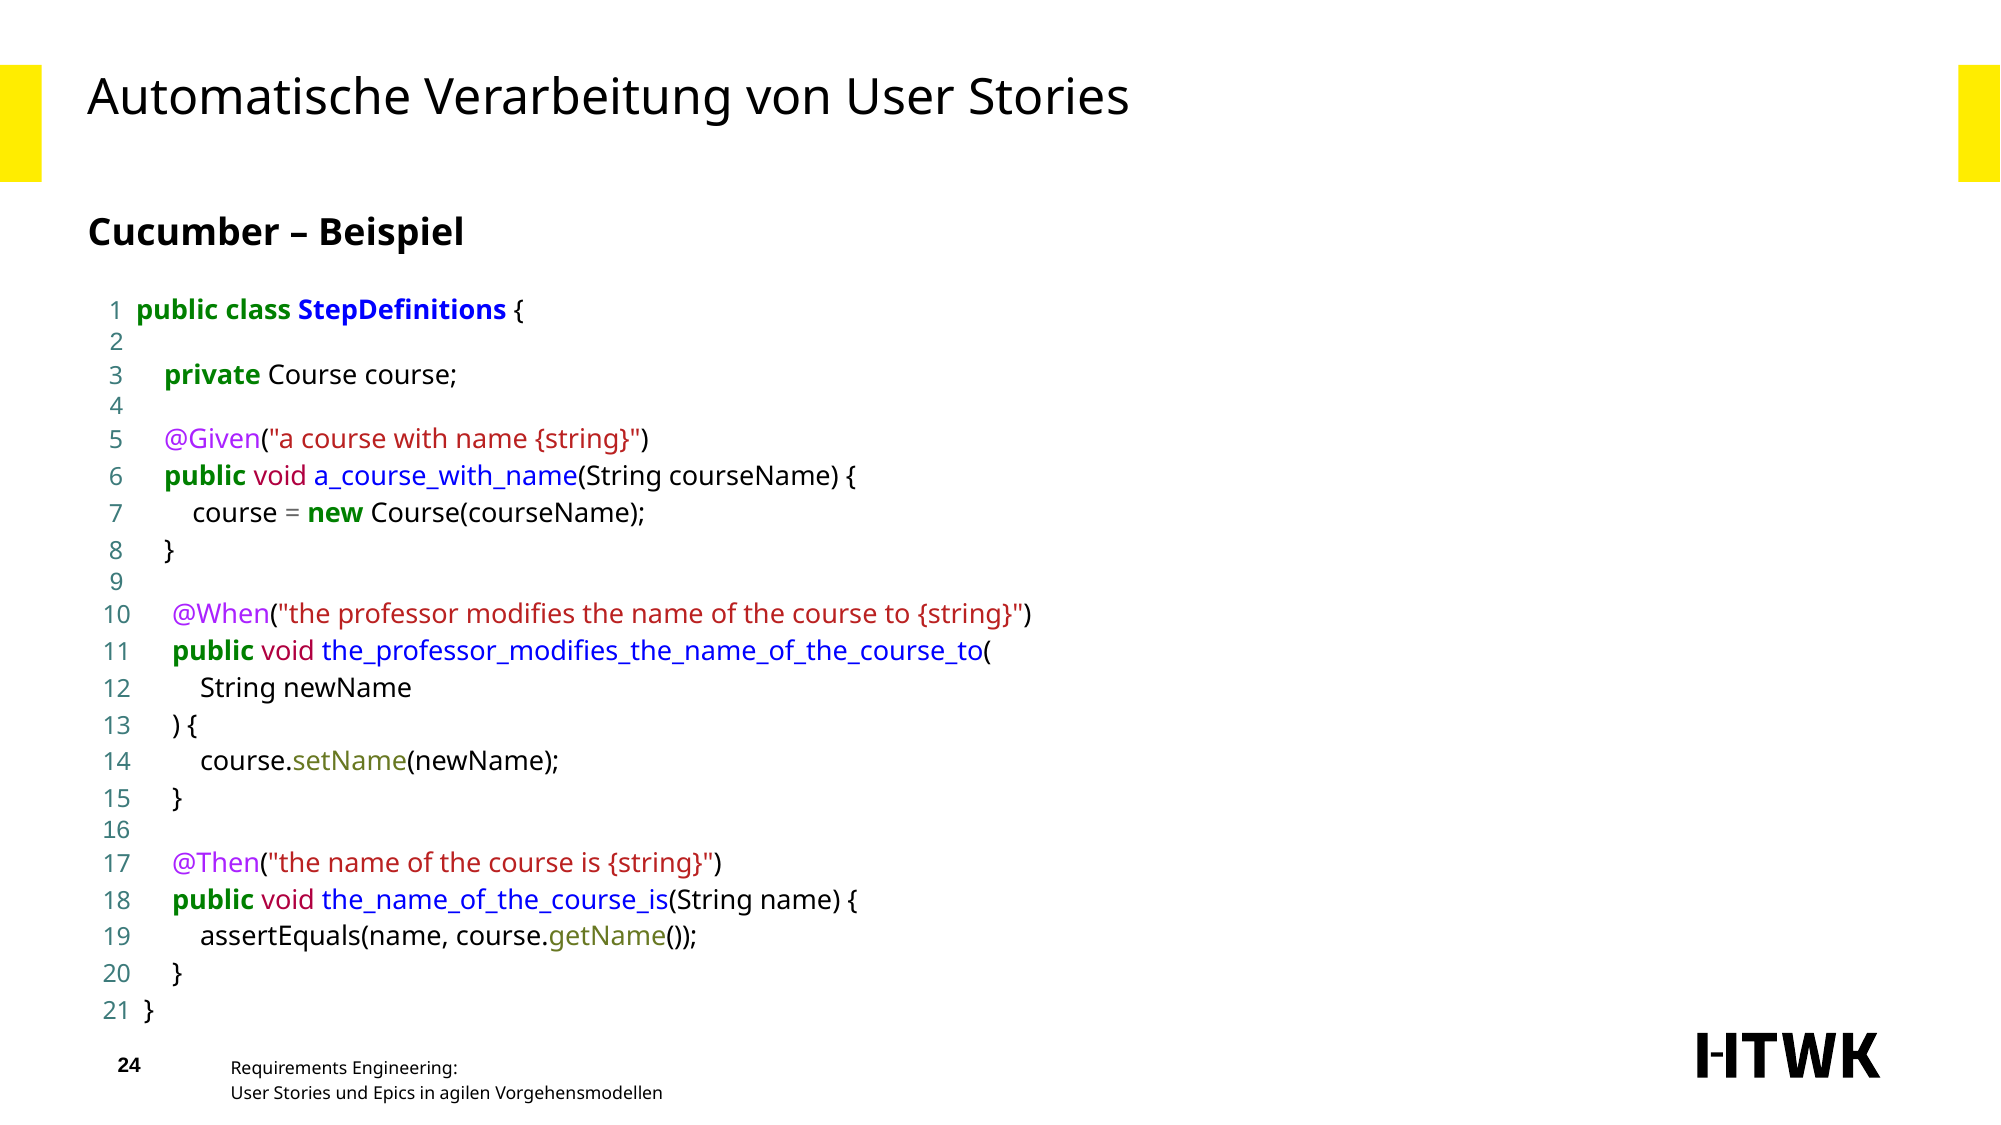

# Automatische Verarbeitung von User Stories
Cucumber – Beispiel
 1 public class StepDefinitions {
 2
 3 private Course course;
 4
 5 @Given("a course with name {string}")
 6 public void a_course_with_name(String courseName) {
 7 course = new Course(courseName);
 8 }
 9
10 @When("the professor modifies the name of the course to {string}")
11 public void the_professor_modifies_the_name_of_the_course_to(
12 String newName
13 ) {
14 course.setName(newName);
15 }
16
17 @Then("the name of the course is {string}")
18 public void the_name_of_the_course_is(String name) {
19 assertEquals(name, course.getName());
20 }
21 }
24